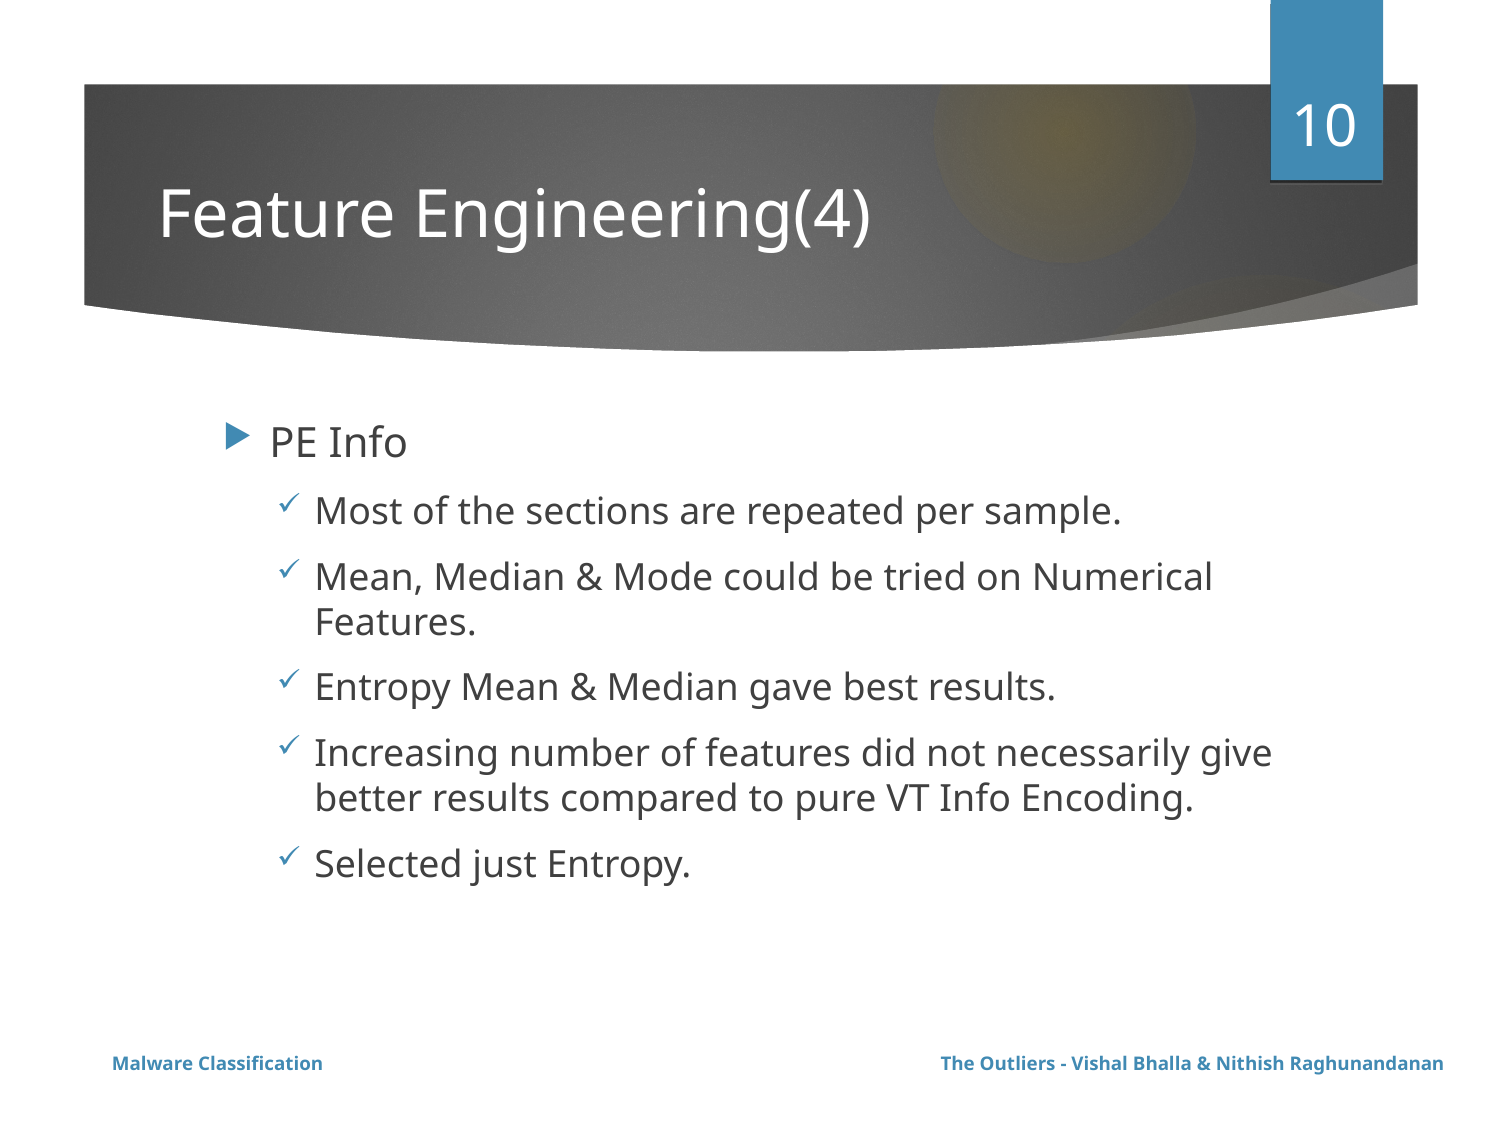

# Feature Engineering(4)
PE Info
Most of the sections are repeated per sample.
Mean, Median & Mode could be tried on Numerical Features.
Entropy Mean & Median gave best results.
Increasing number of features did not necessarily give better results compared to pure VT Info Encoding.
Selected just Entropy.
The Outliers - Vishal Bhalla & Nithish Raghunandanan
Malware Classification